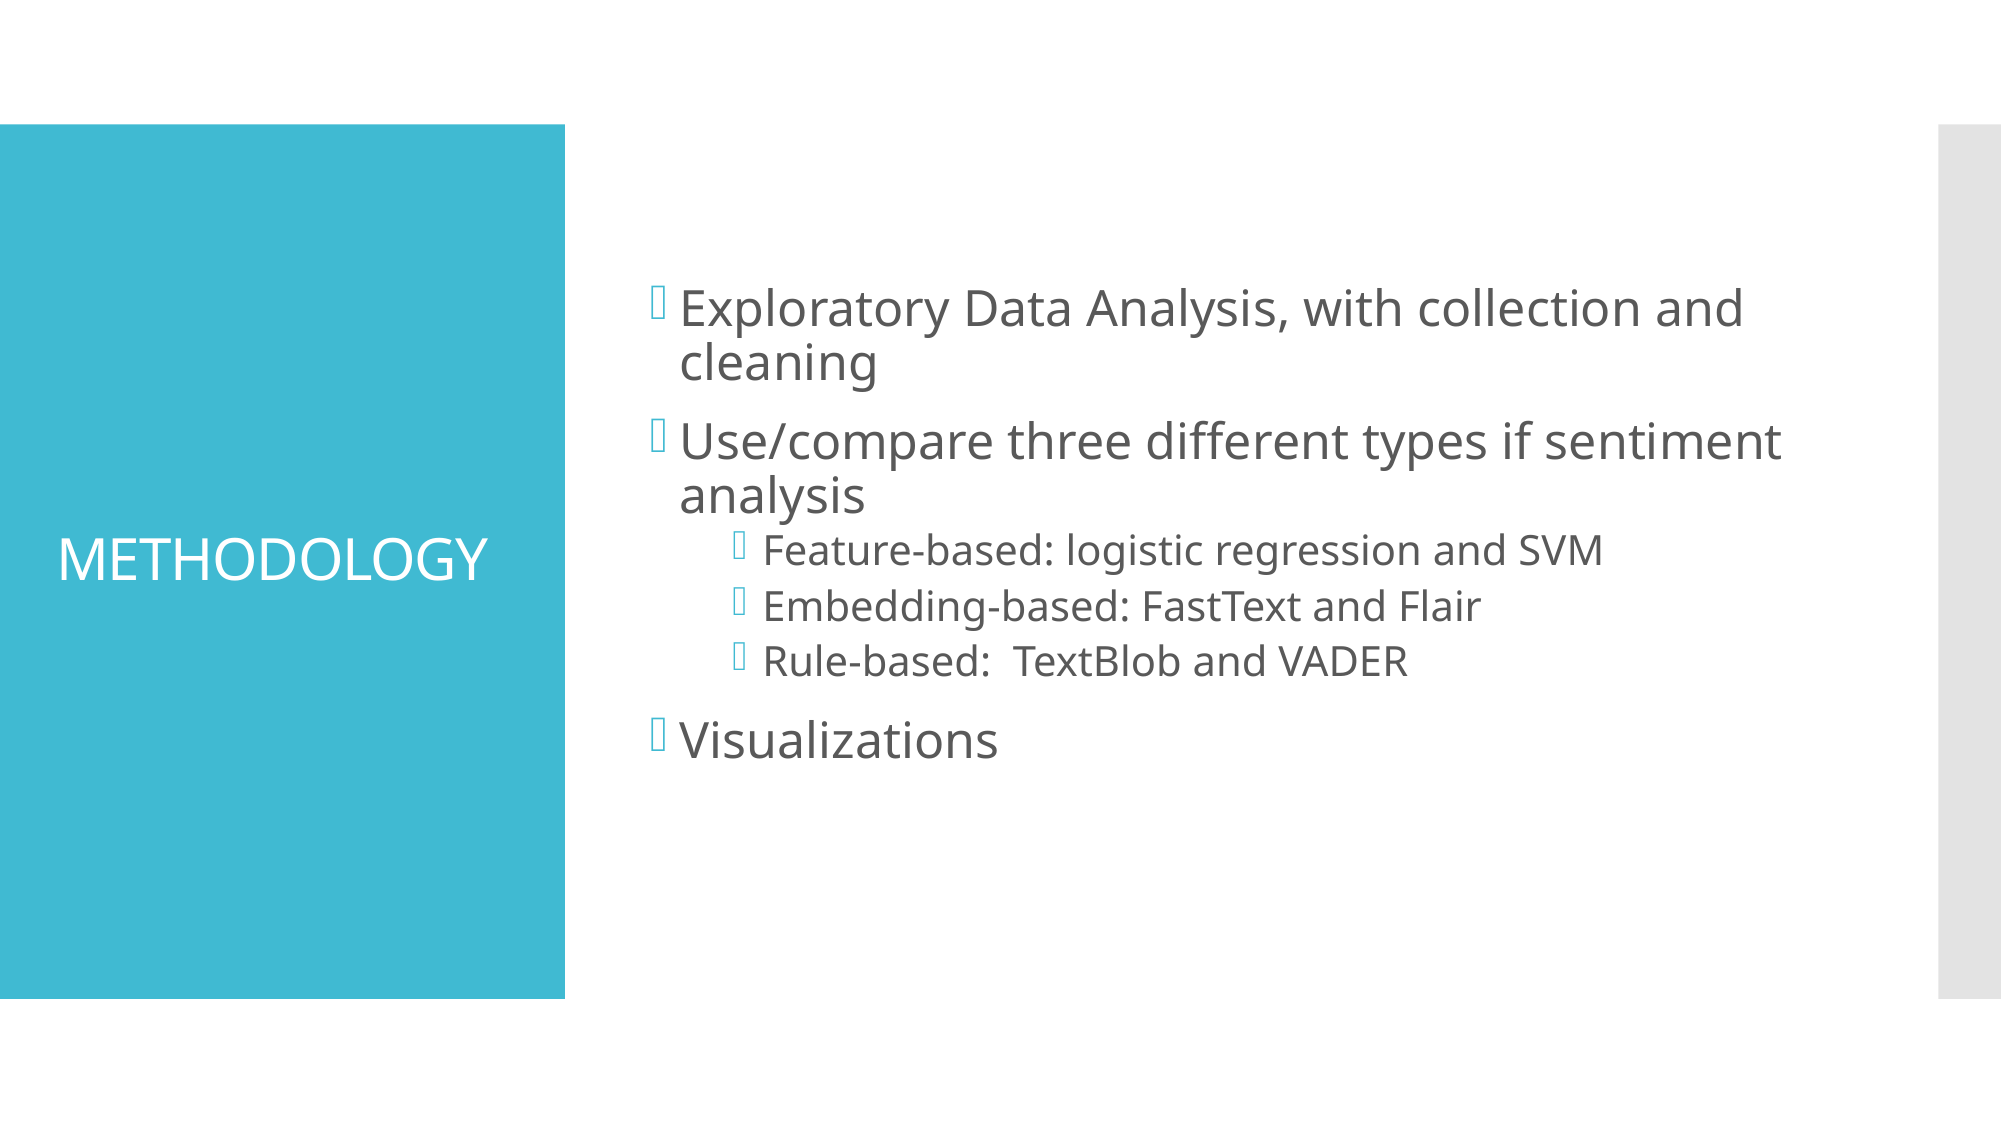

Exploratory Data Analysis, with collection and cleaning
Use/compare three different types if sentiment analysis
Feature-based: logistic regression and SVM
Embedding-based: FastText and Flair
Rule-based: TextBlob and VADER
Visualizations
# Methodology